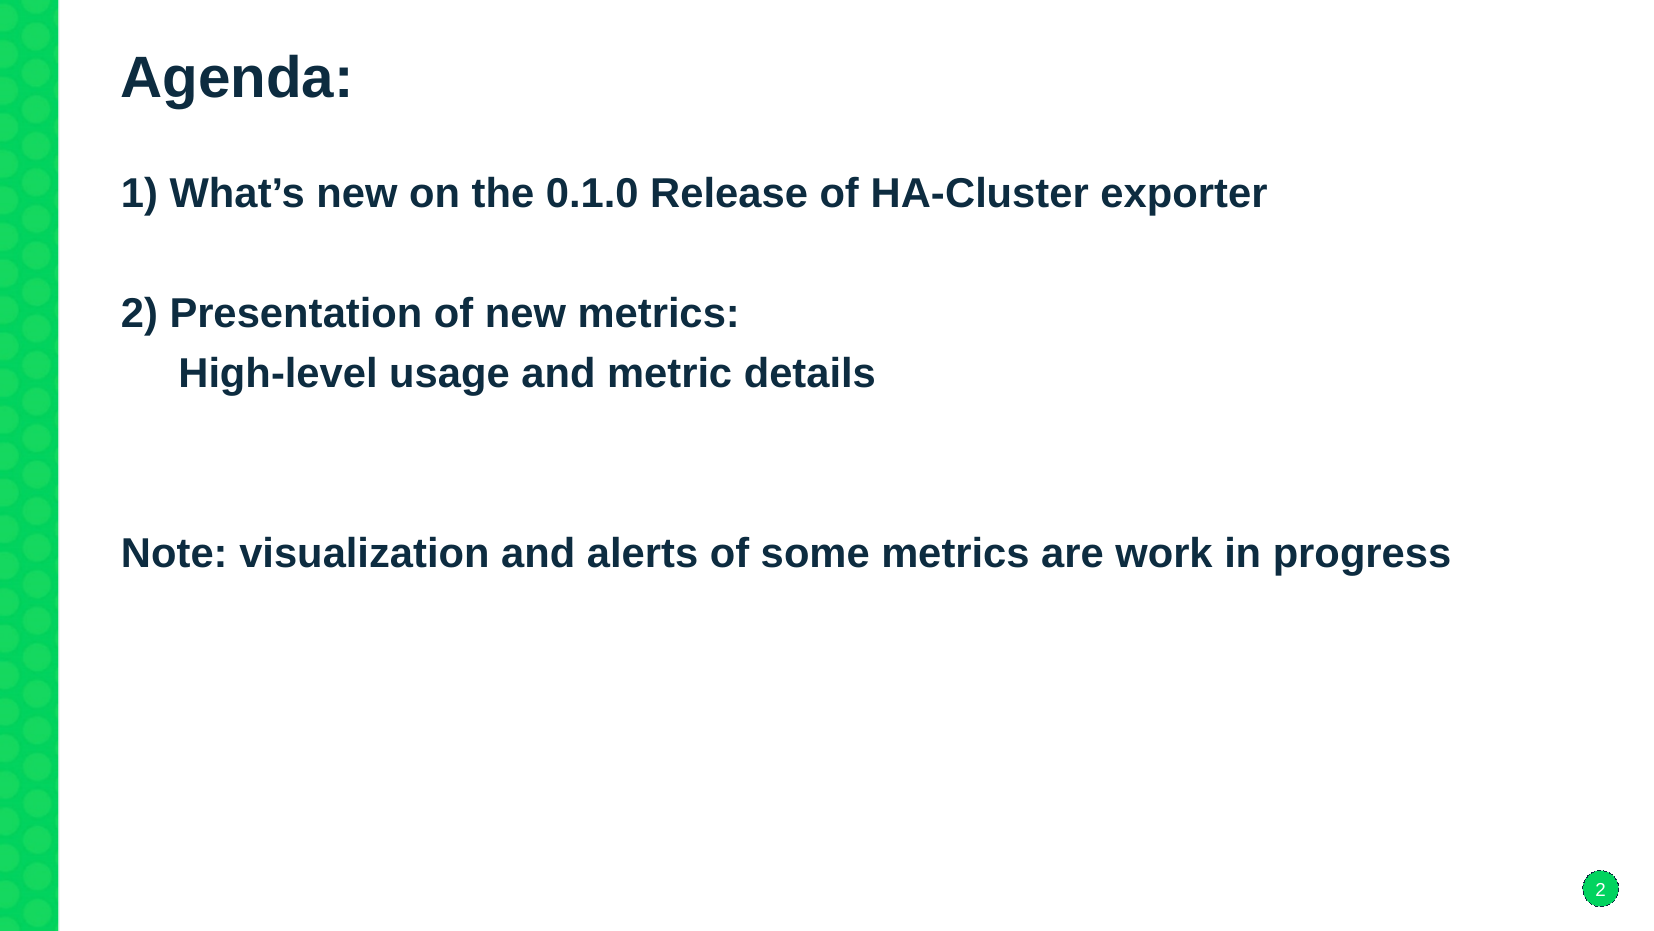

# Agenda:
1) What’s new on the 0.1.0 Release of HA-Cluster exporter
2) Presentation of new metrics:
 High-level usage and metric details
Note: visualization and alerts of some metrics are work in progress
2